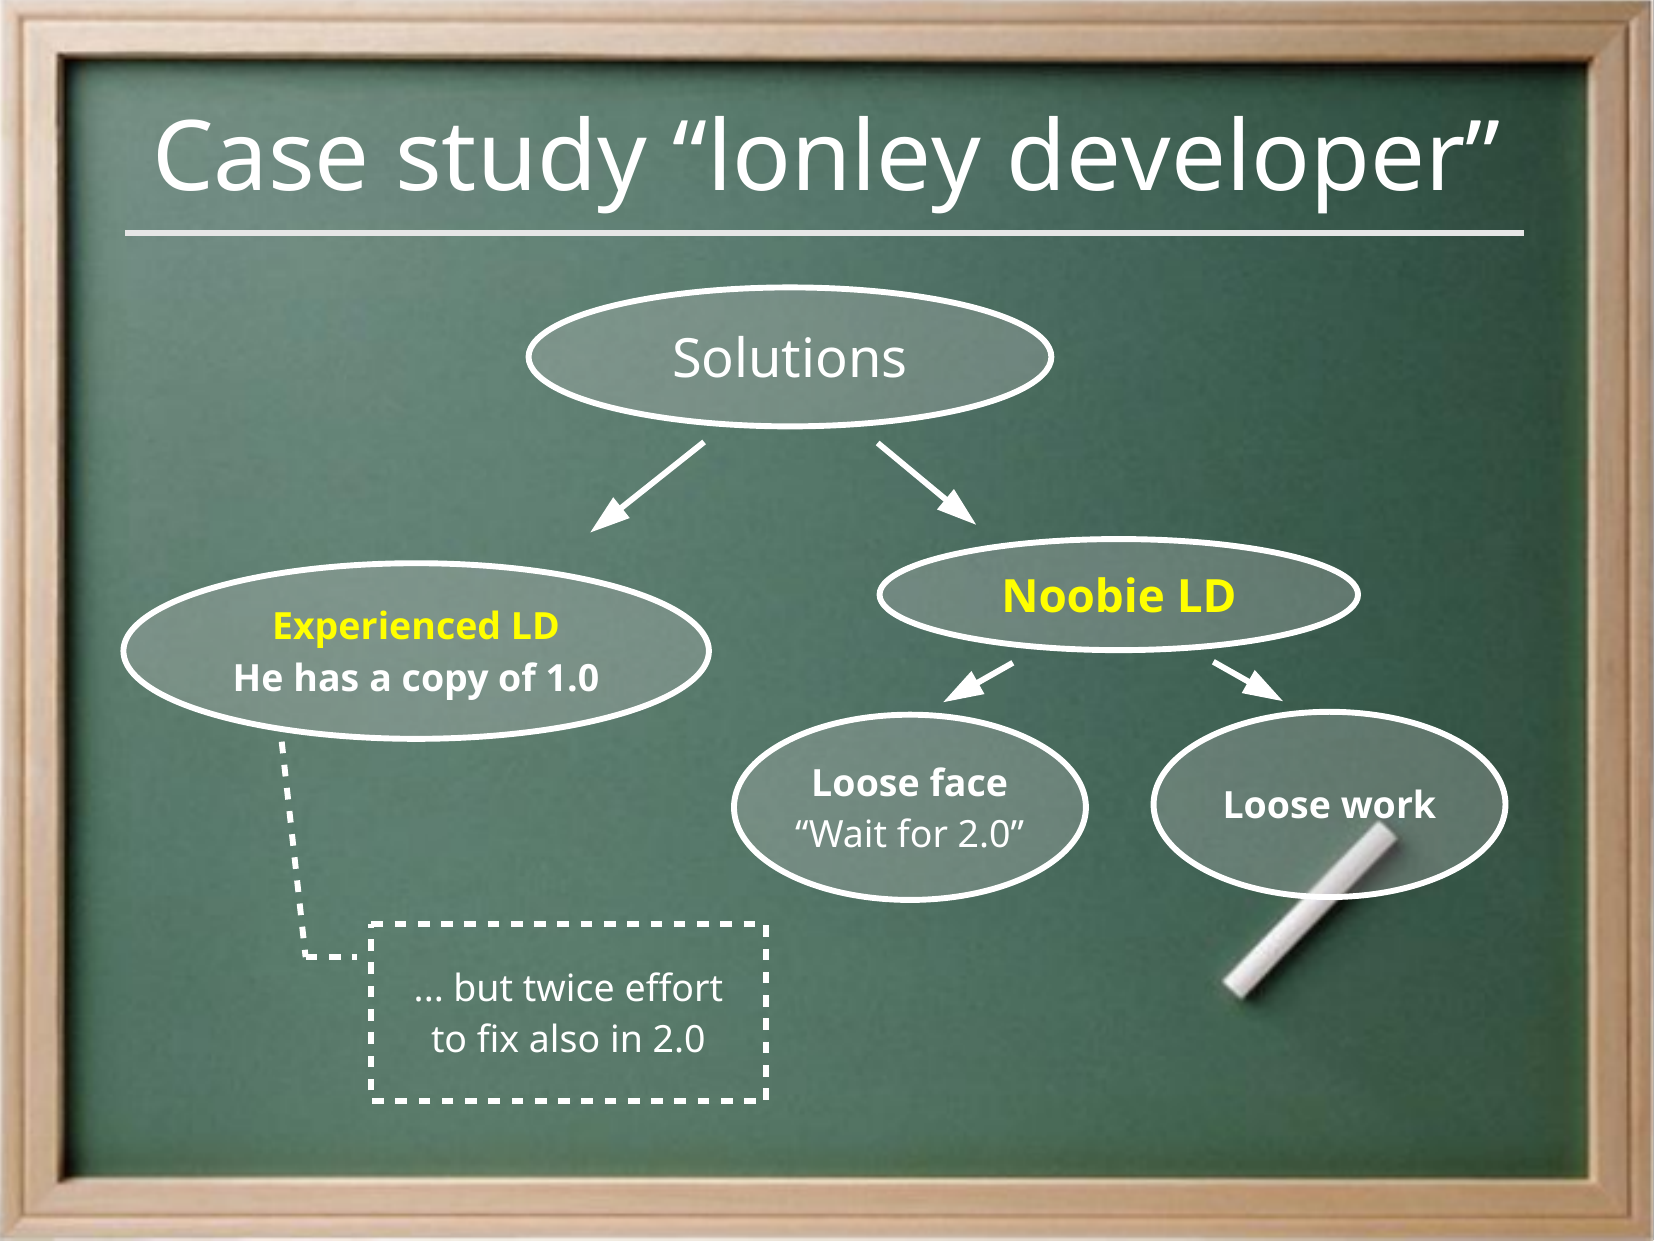

# Case study “lonley developer”
Solutions
Noobie LD
Experienced LD
He has a copy of 1.0
Loose work
Loose face
“Wait for 2.0”
... but twice effort
to fix also in 2.0